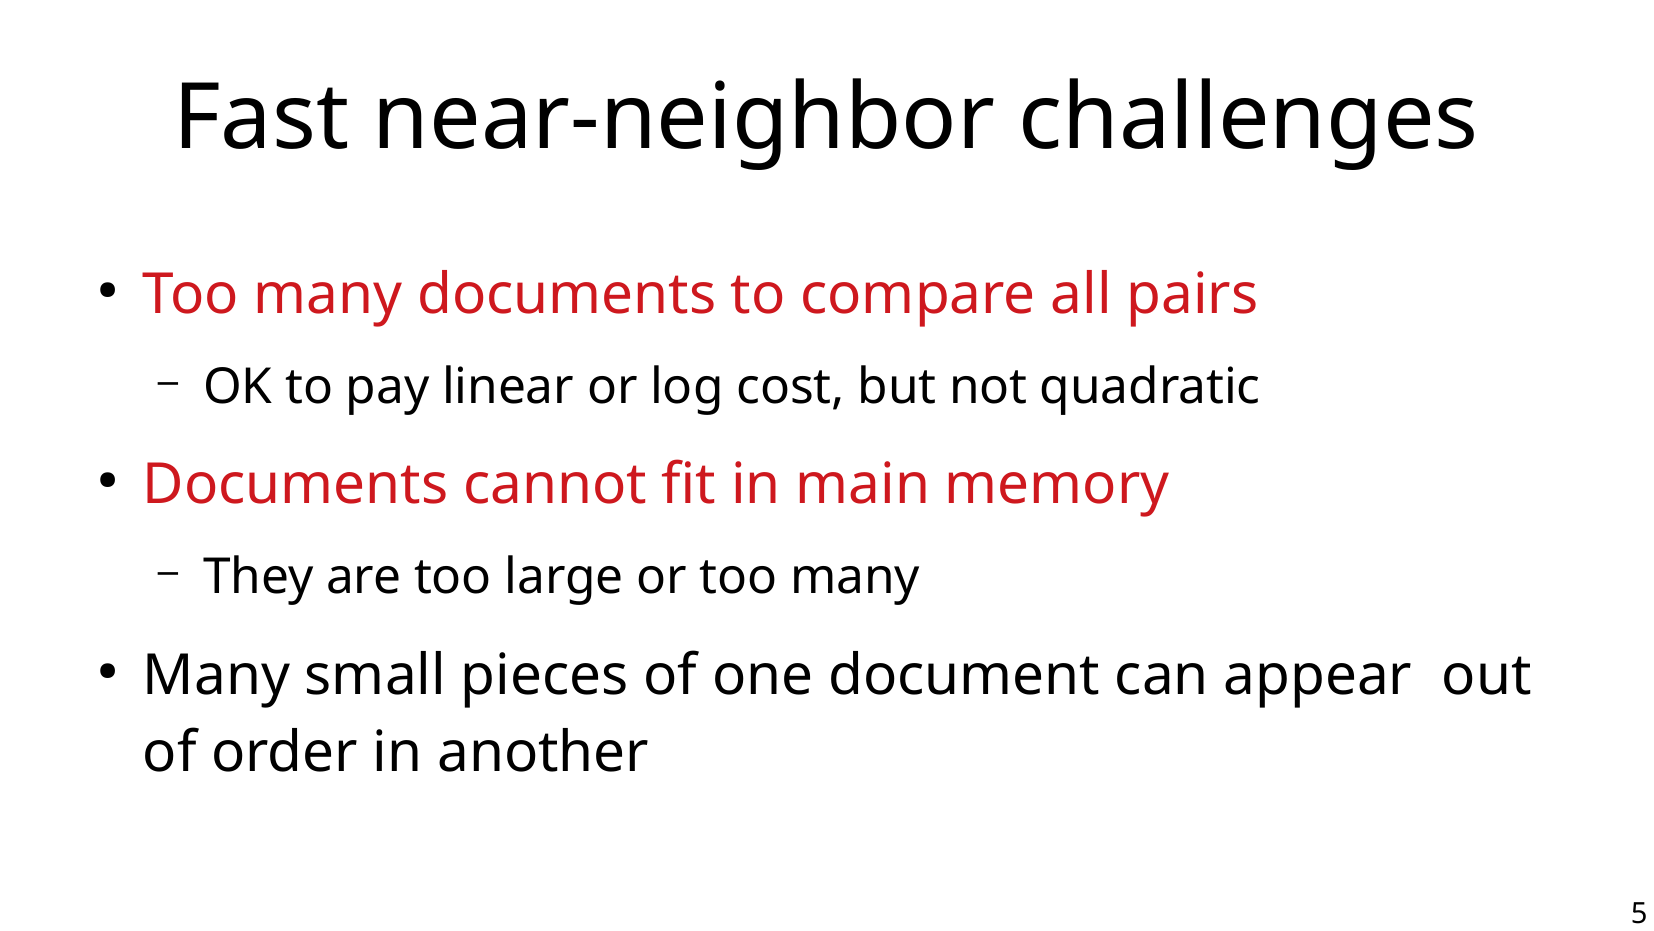

# Fast near-neighbor challenges
Too many documents to compare all pairs
OK to pay linear or log cost, but not quadratic
Documents cannot fit in main memory
They are too large or too many
Many small pieces of one document can appear out of order in another
5